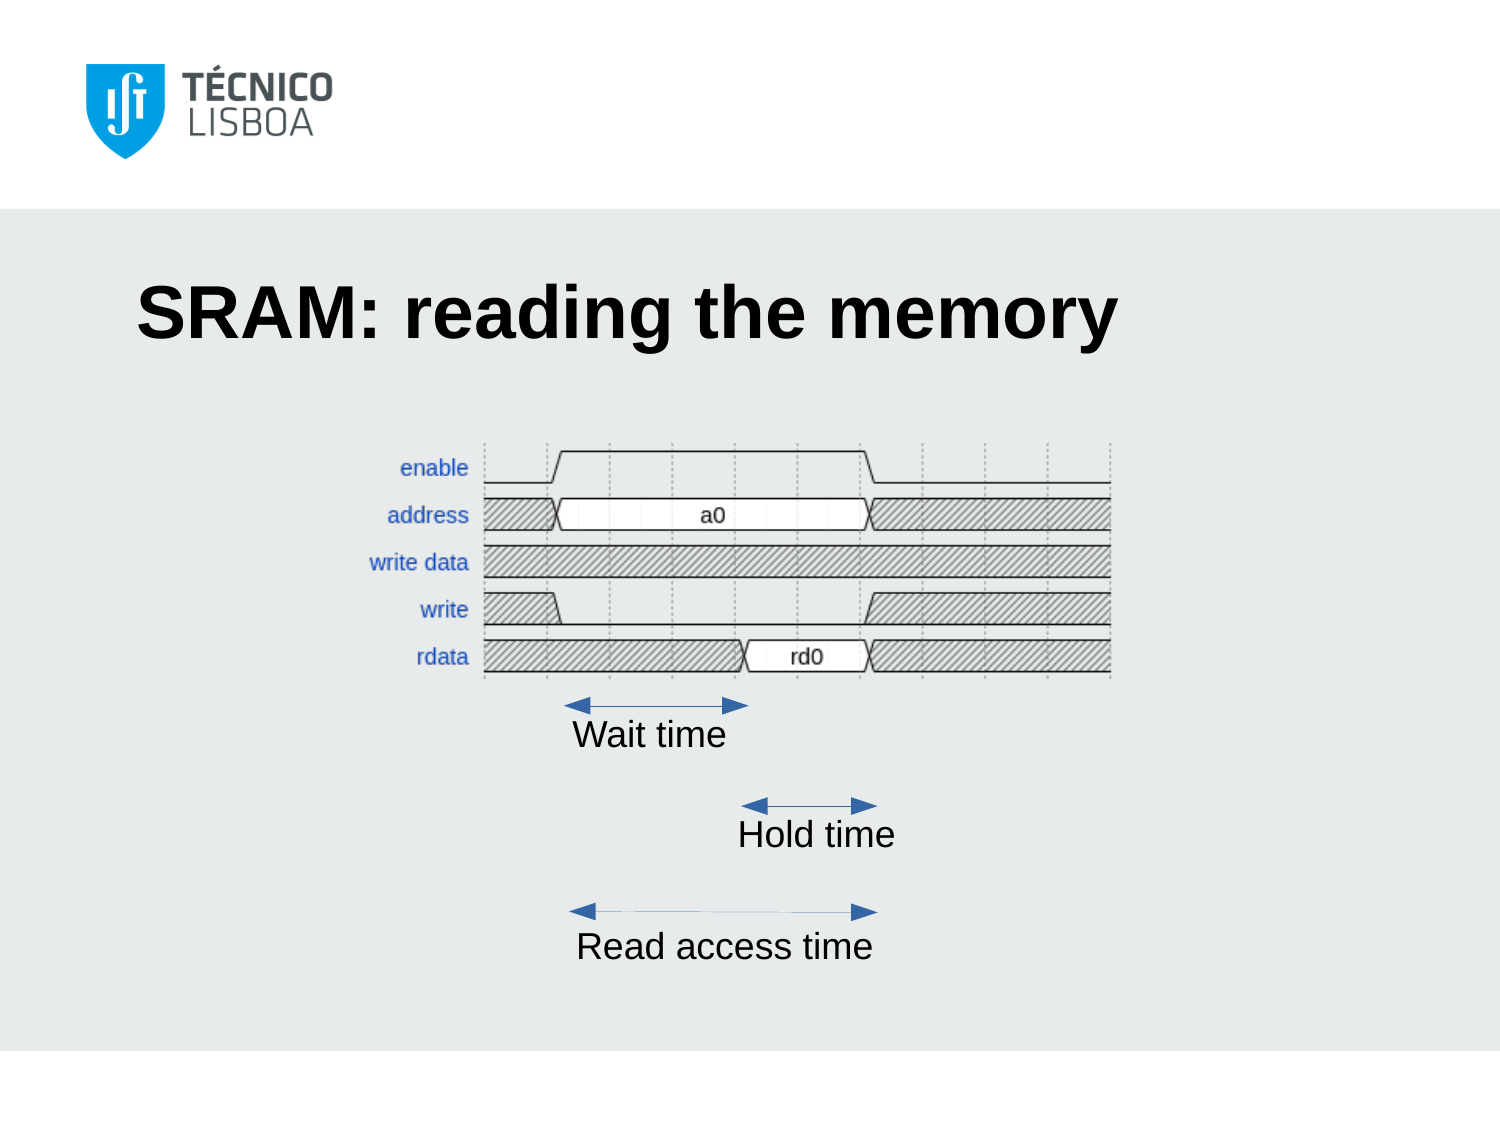

# SRAM: reading the memory
Wait time
Hold time
Read access time